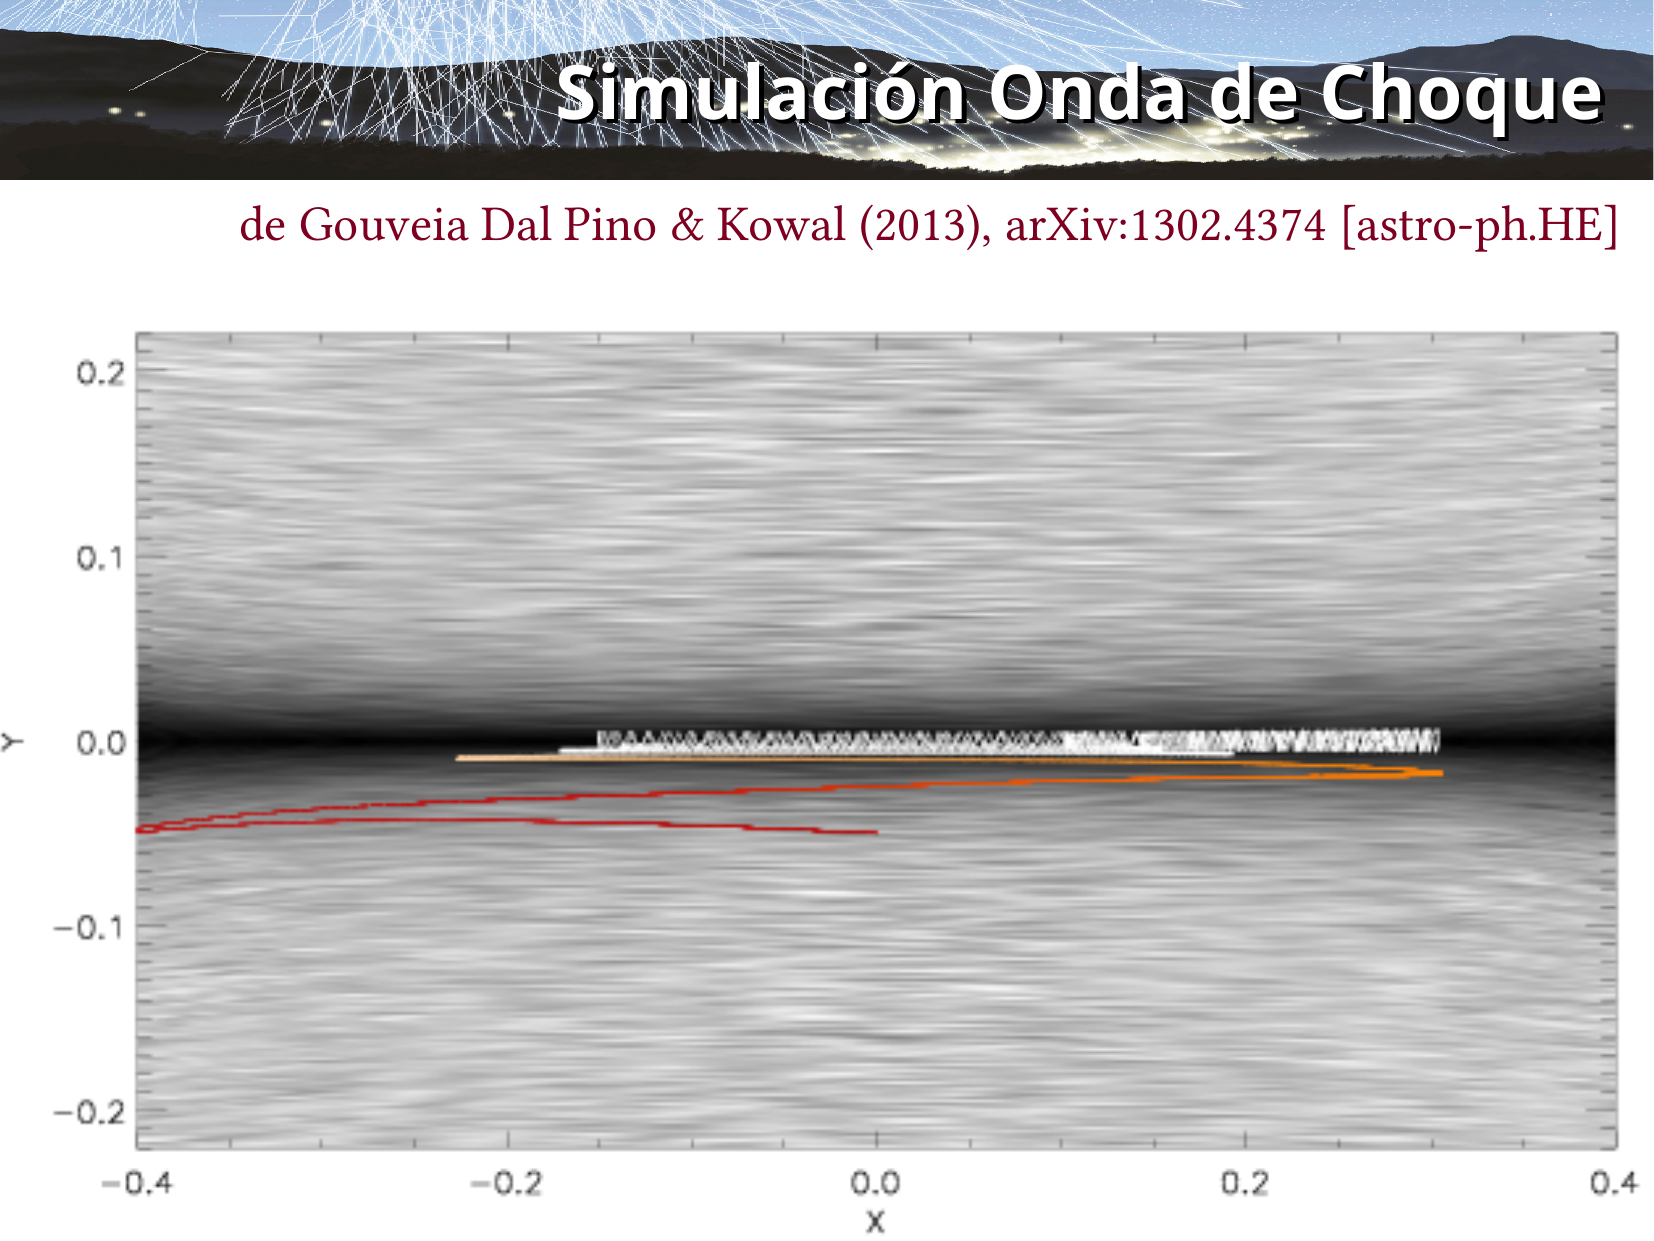

# Simulación Onda de Choque
de Gouveia Dal Pino & Kowal (2013), arXiv:1302.4374 [astro-ph.HE]
Feb 2017
Asorey - Chile - U01
56